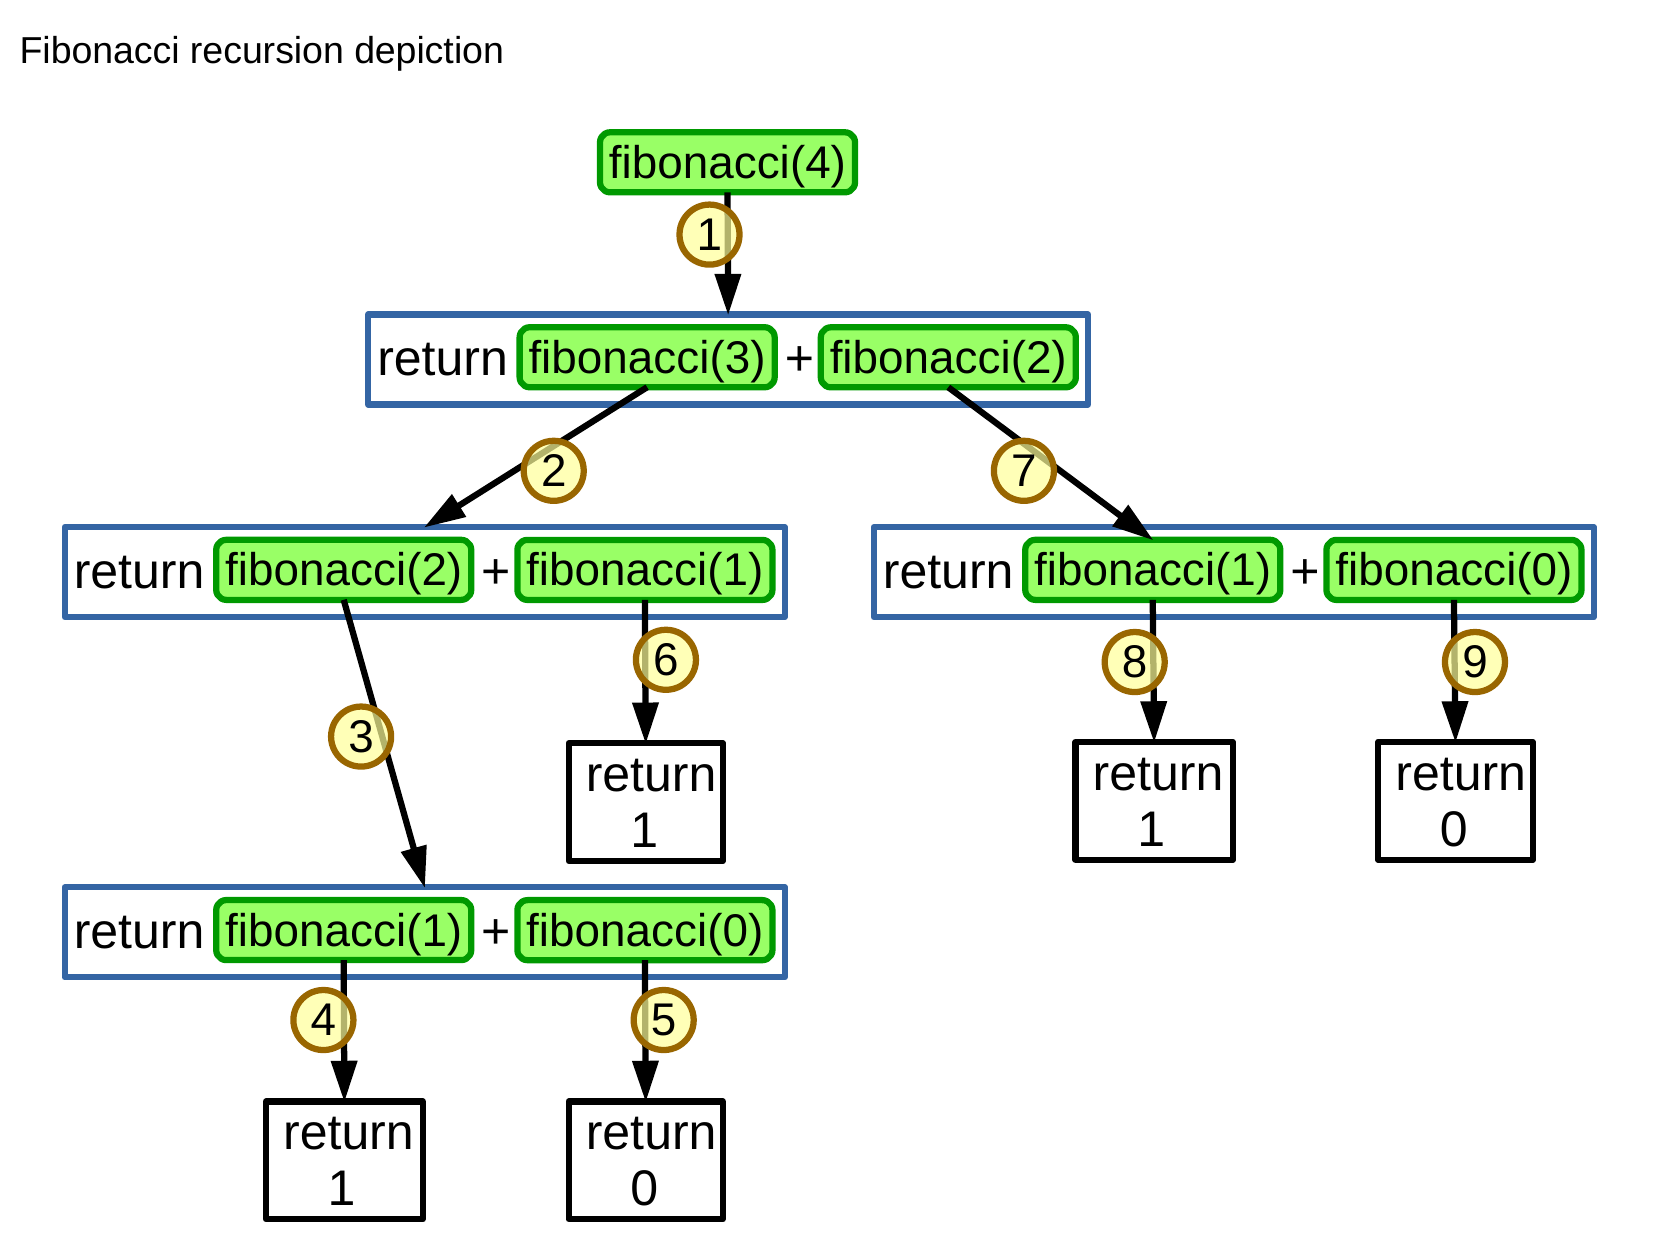

Fibonacci recursion depiction
fibonacci(4)
1
fibonacci(3)
fibonacci(2)
return
+
2
7
fibonacci(2)
fibonacci(1)
fibonacci(1)
fibonacci(0)
return
return
+
+
6
8
9
3
 return 1
 return 0
 return 1
fibonacci(1)
fibonacci(0)
return
+
4
5
 return 1
 return 0